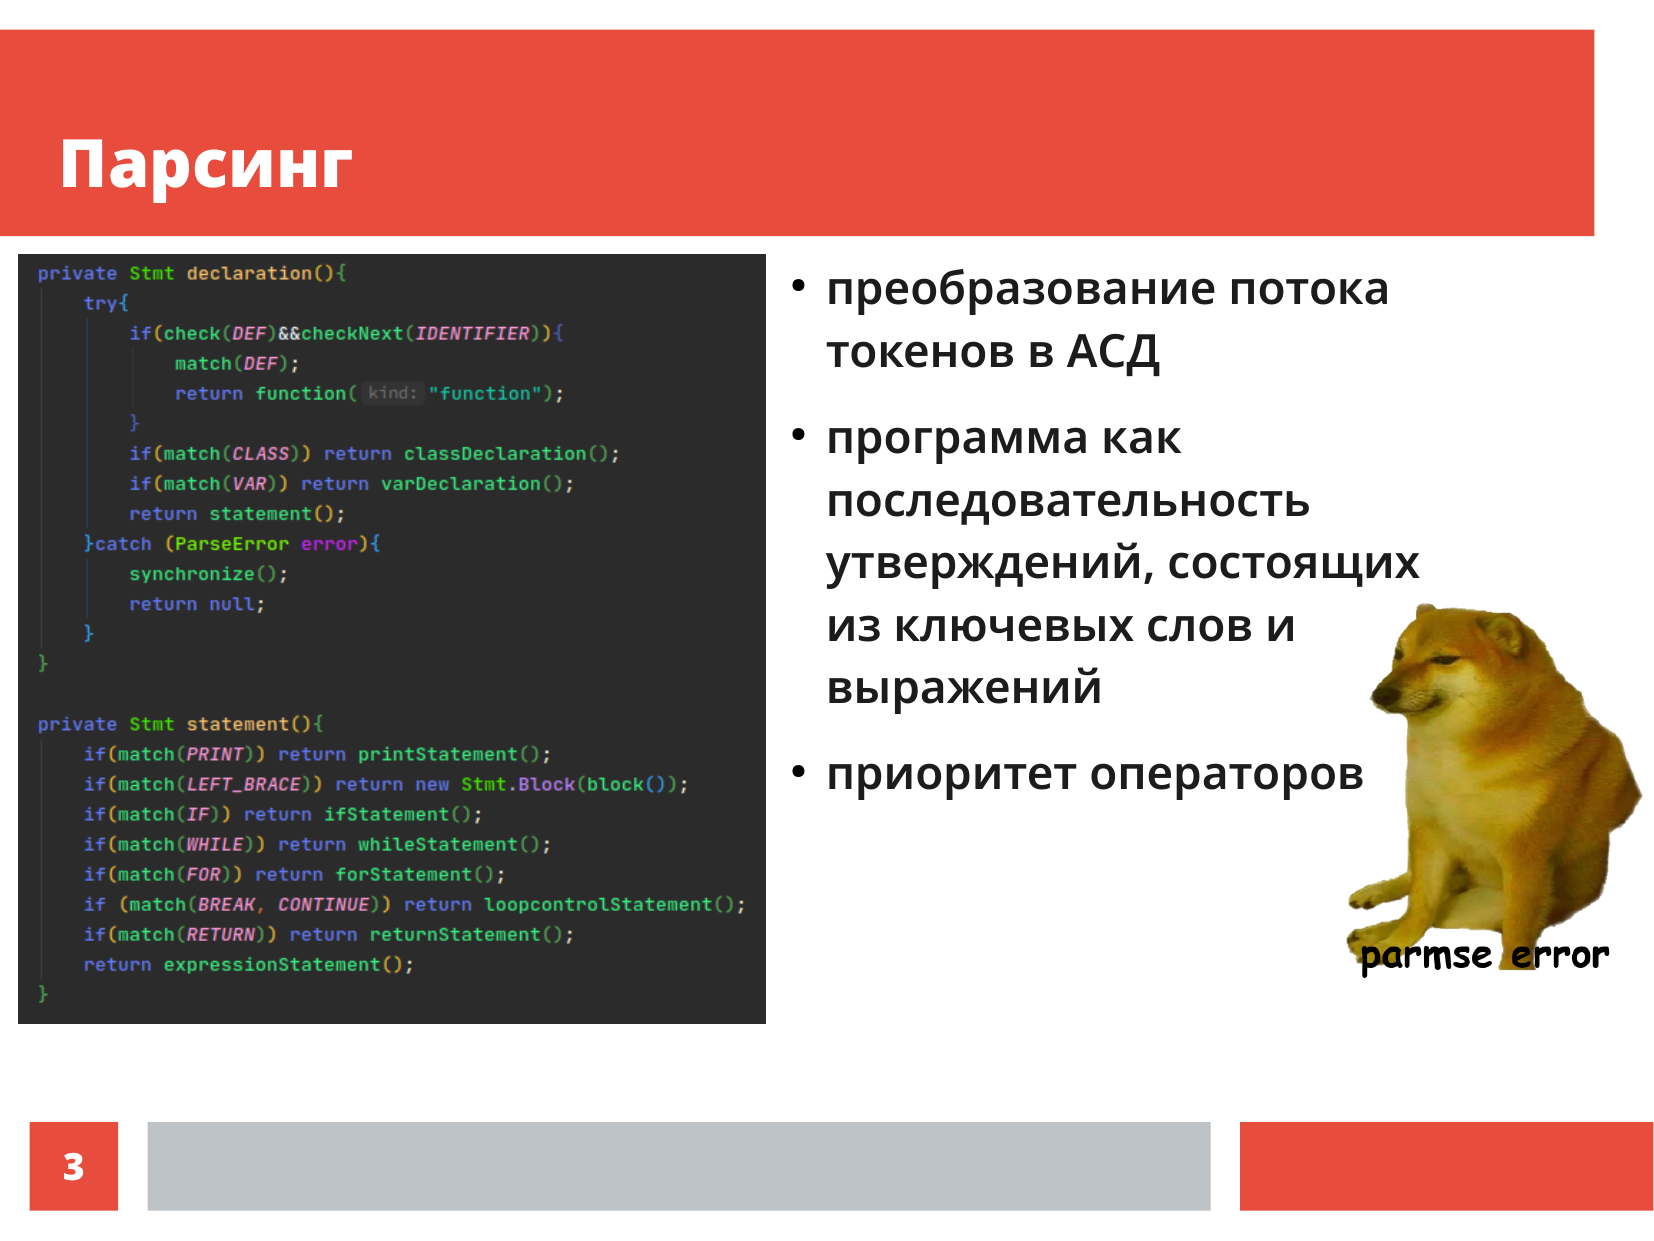

# Парсинг
преобразование потока токенов в АСД
программа как последовательность утверждений, состоящих из ключевых слов и выражений
приоритет операторов
3